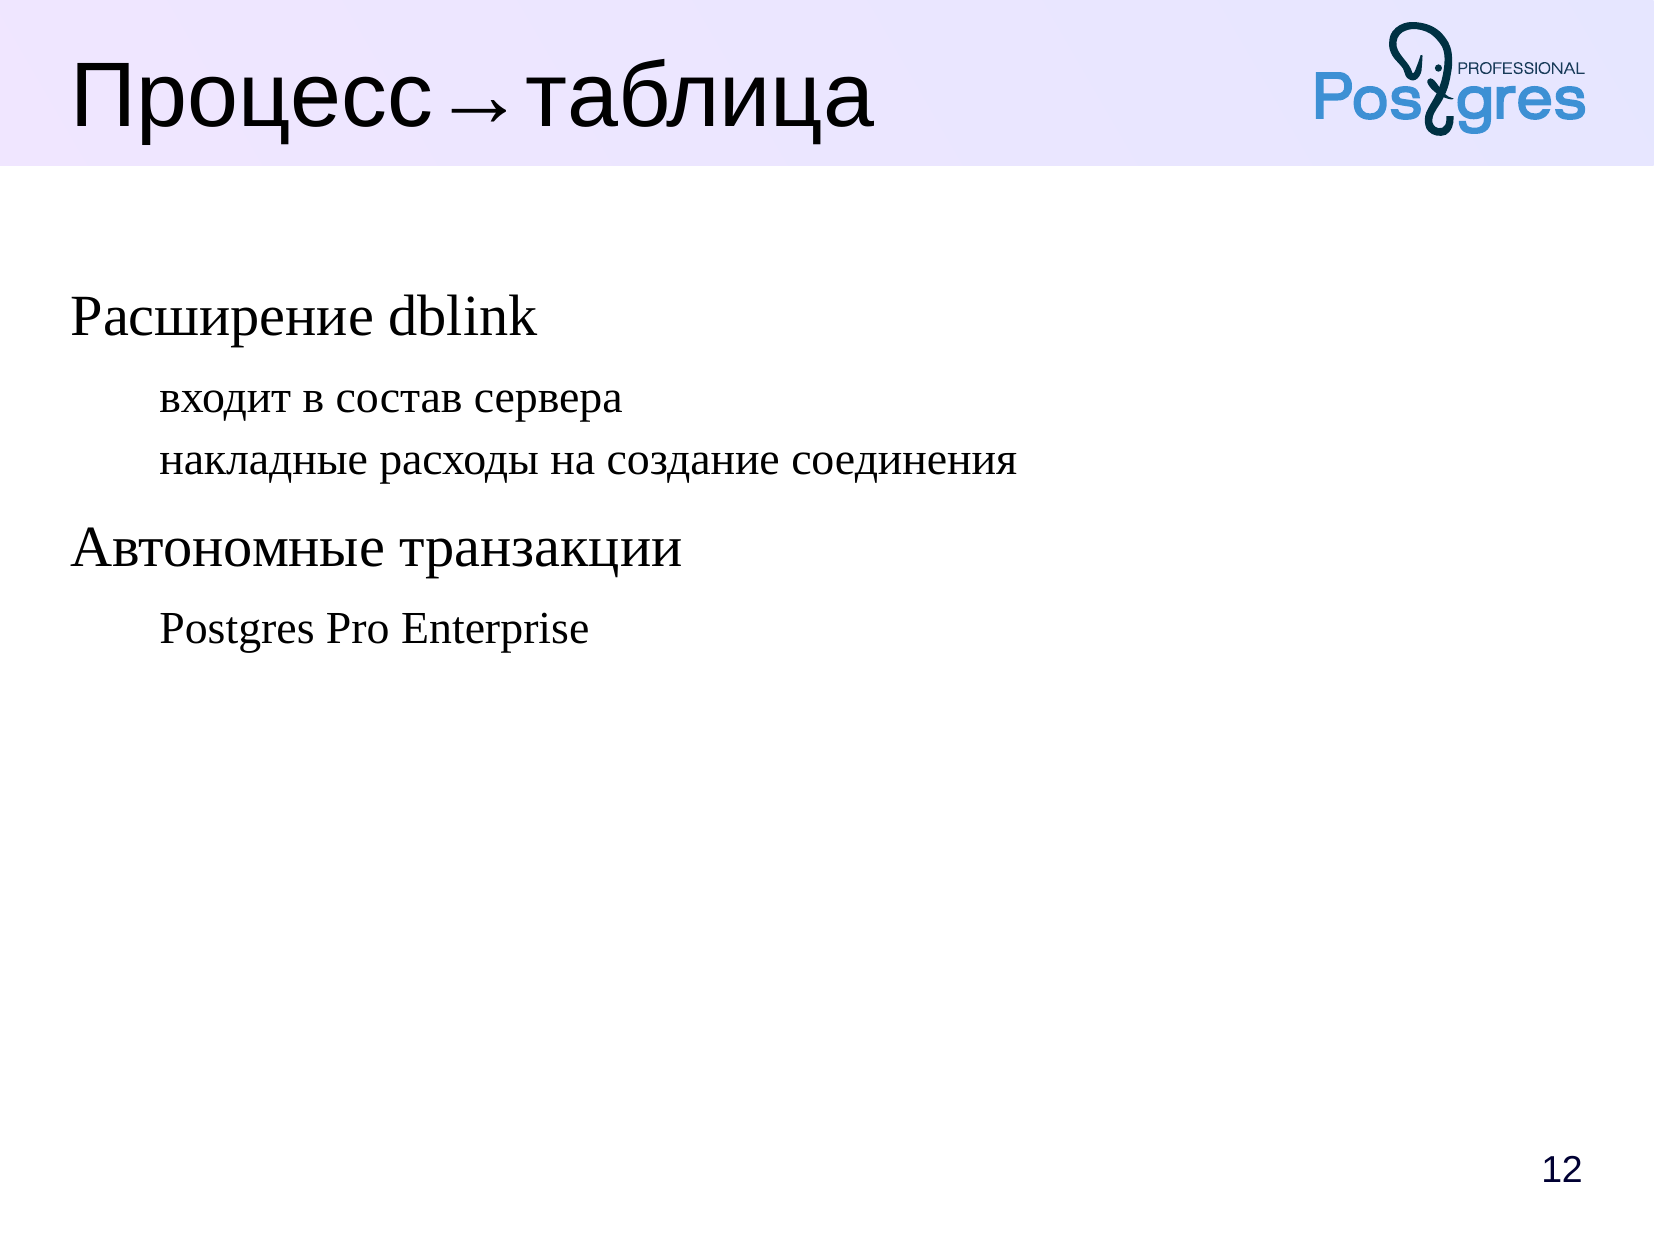

# Процесс→таблица
Расширение dblink
входит в состав сервера
накладные расходы на создание соединения
Автономные транзакции
Postgres Pro Enterprise